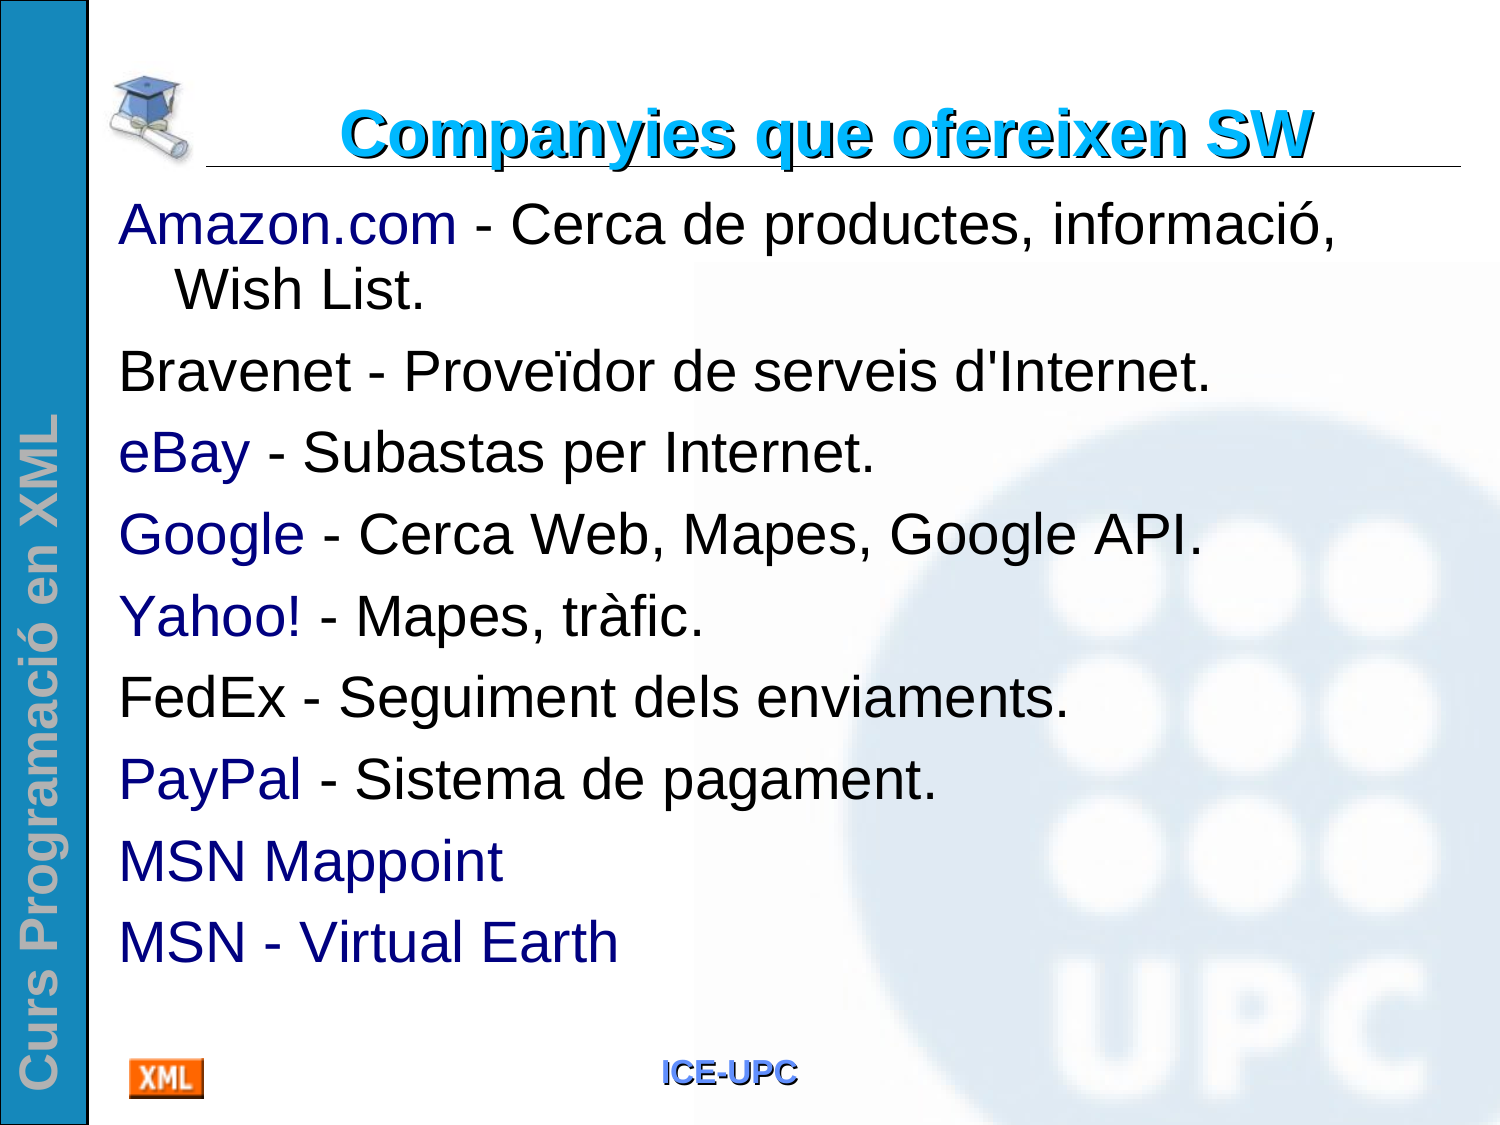

# Companyies que ofereixen SW
Amazon.com - Cerca de productes, informació, Wish List.
Bravenet - Proveïdor de serveis d'Internet.
eBay - Subastas per Internet.
Google - Cerca Web, Mapes, Google API.
Yahoo! - Mapes, tràfic.
FedEx - Seguiment dels enviaments.
PayPal - Sistema de pagament.
MSN Mappoint
MSN - Virtual Earth